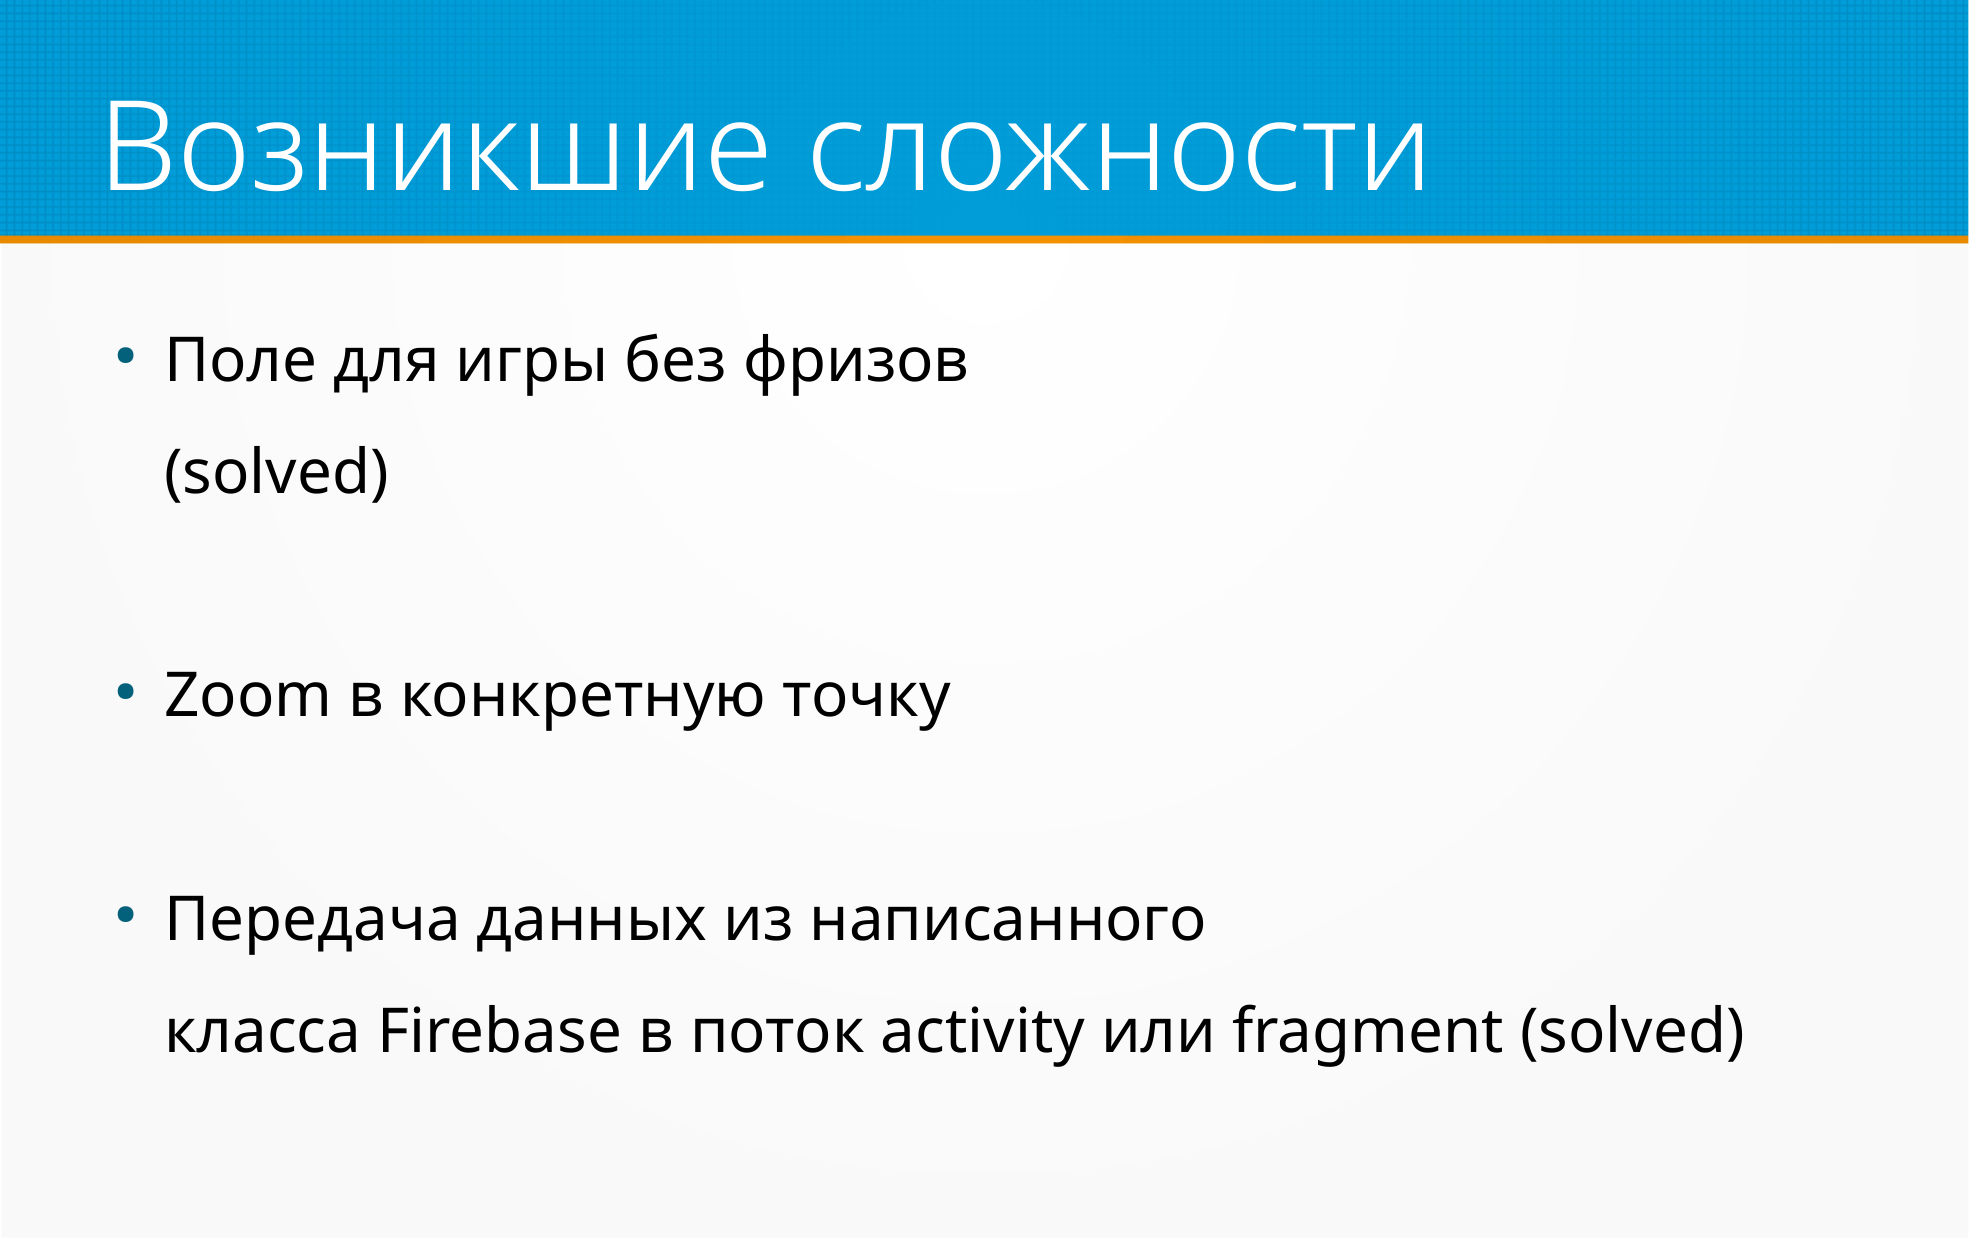

# Возникшие сложности
Поле для игры без фризов
(solved)
Zoom в конкретную точку
Передача данных из написанного
класса Firebase в поток activity или fragment (solved)